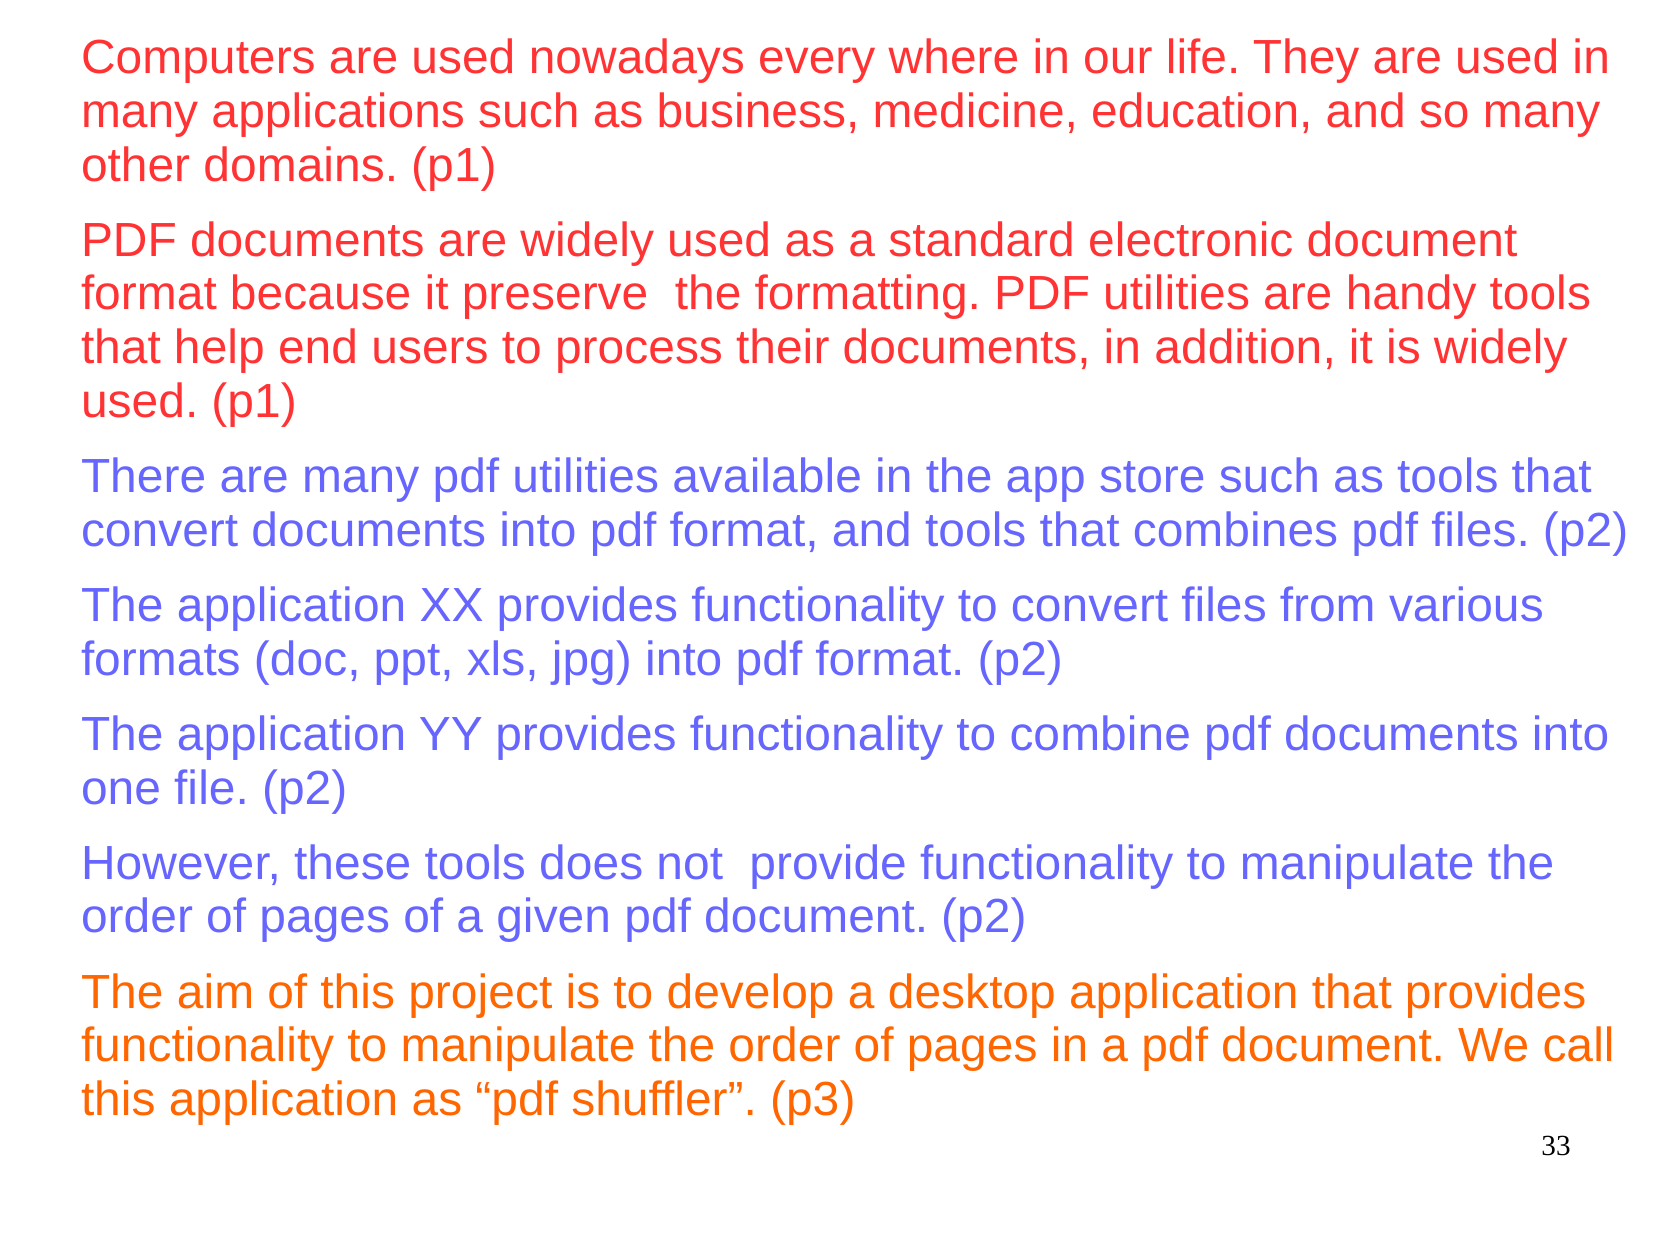

# Computers are used nowadays every where in our life. They are used in many applications such as business, medicine, education, and so many other domains. (p1)
PDF documents are widely used as a standard electronic document format because it preserve the formatting. PDF utilities are handy tools that help end users to process their documents, in addition, it is widely used. (p1)
There are many pdf utilities available in the app store such as tools that convert documents into pdf format, and tools that combines pdf files. (p2)
The application XX provides functionality to convert files from various formats (doc, ppt, xls, jpg) into pdf format. (p2)
The application YY provides functionality to combine pdf documents into one file. (p2)
However, these tools does not provide functionality to manipulate the order of pages of a given pdf document. (p2)
The aim of this project is to develop a desktop application that provides functionality to manipulate the order of pages in a pdf document. We call this application as “pdf shuffler”. (p3)
33